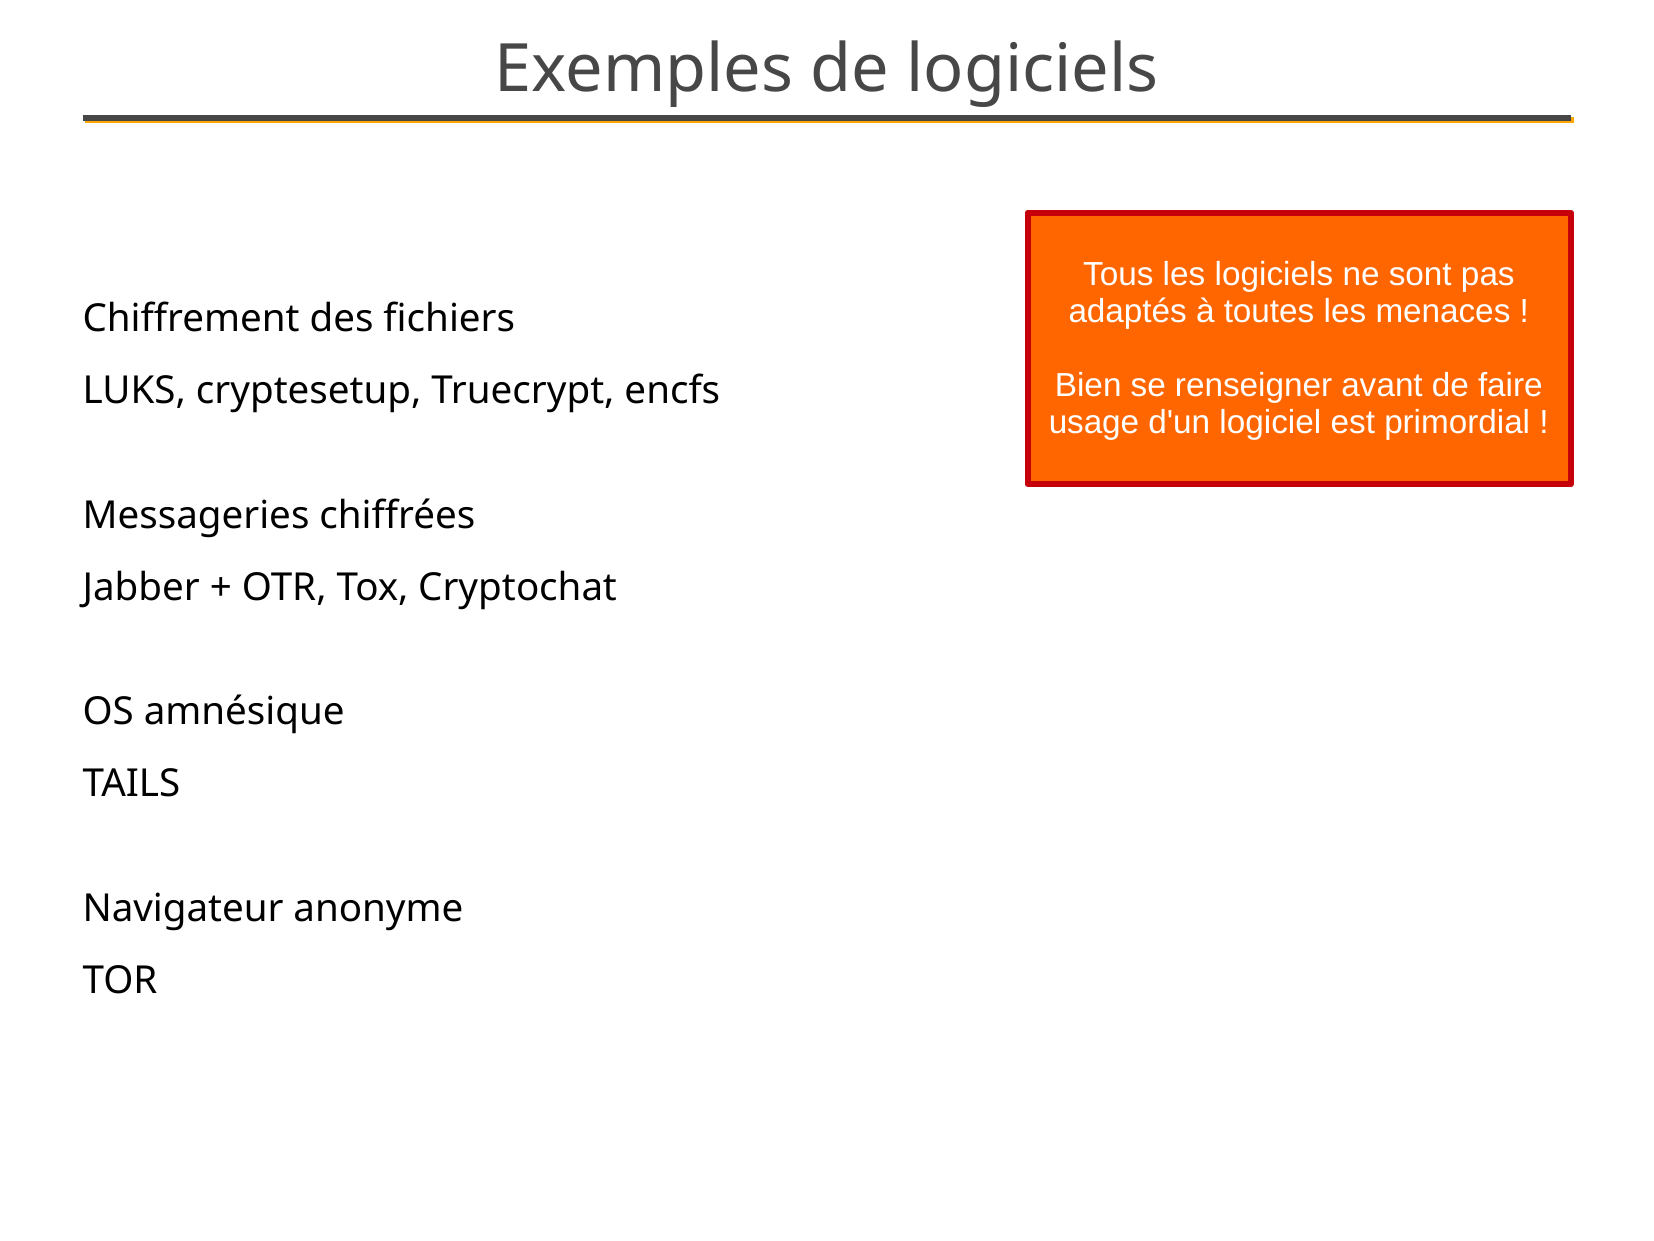

# Exemples de logiciels
Tous les logiciels ne sont pas adaptés à toutes les menaces !
Bien se renseigner avant de faire usage d'un logiciel est primordial !
Chiffrement des fichiers
LUKS, cryptesetup, Truecrypt, encfs
Messageries chiffrées
Jabber + OTR, Tox, Cryptochat
OS amnésique
TAILS
Navigateur anonyme
TOR